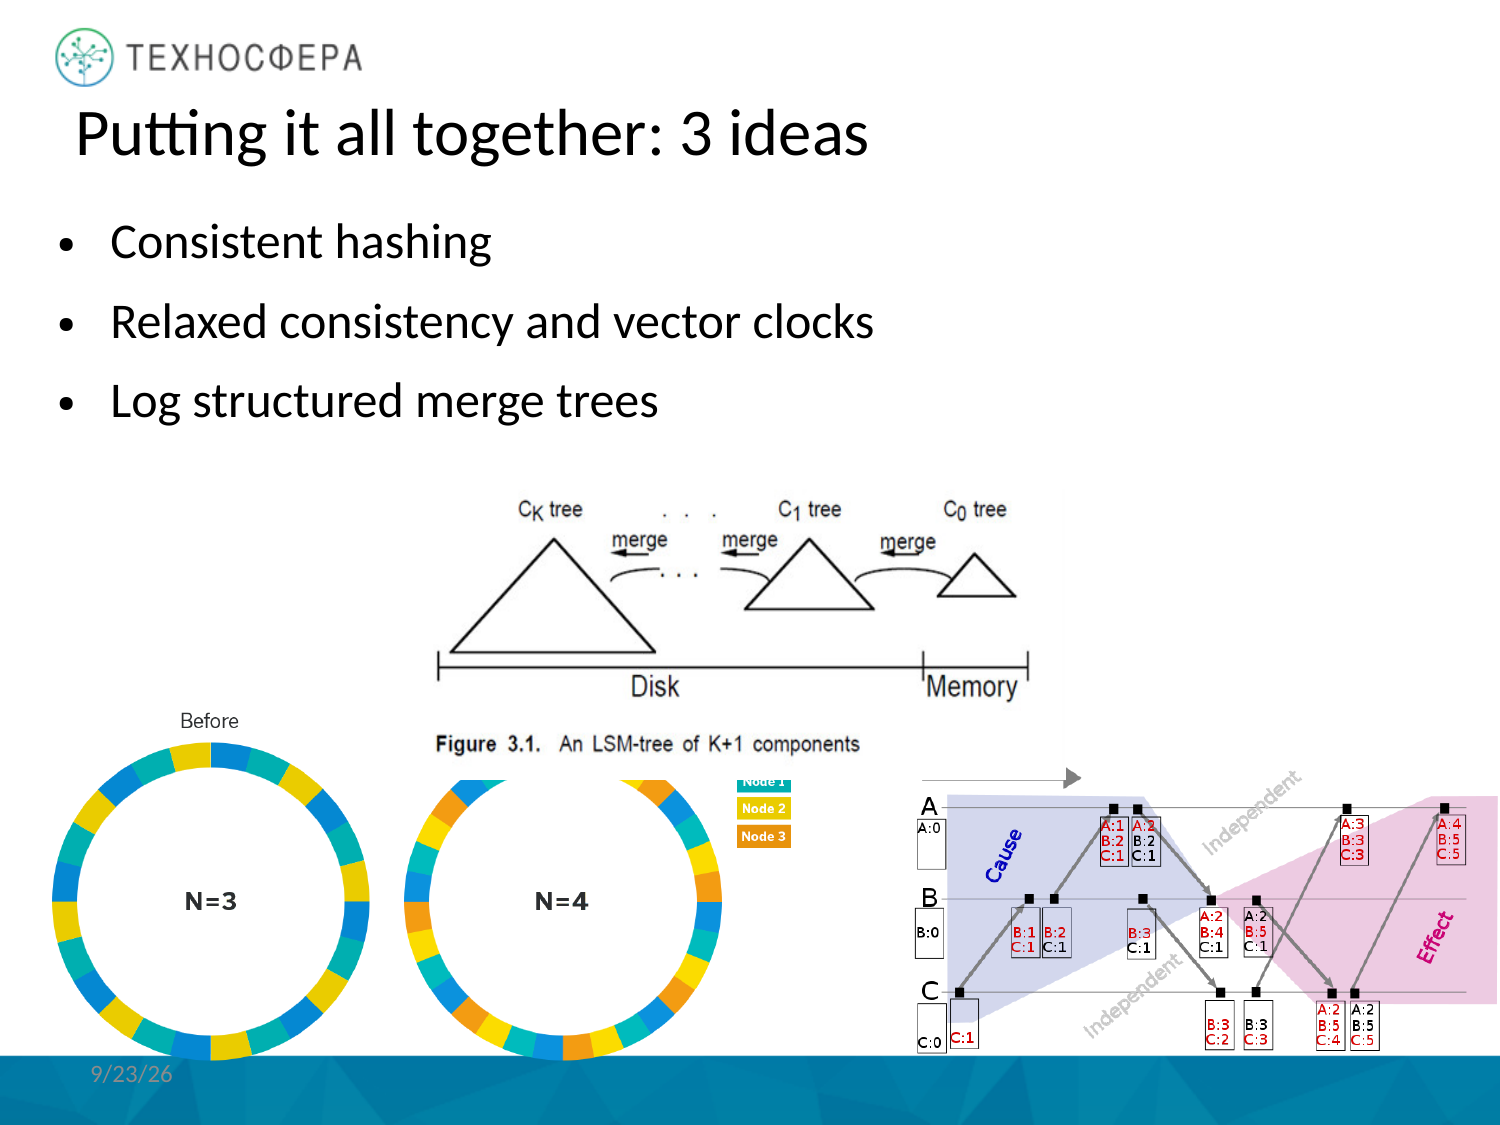

# Putting it all together: 3 ideas
Consistent hashing
Relaxed consistency and vector clocks
Log structured merge trees